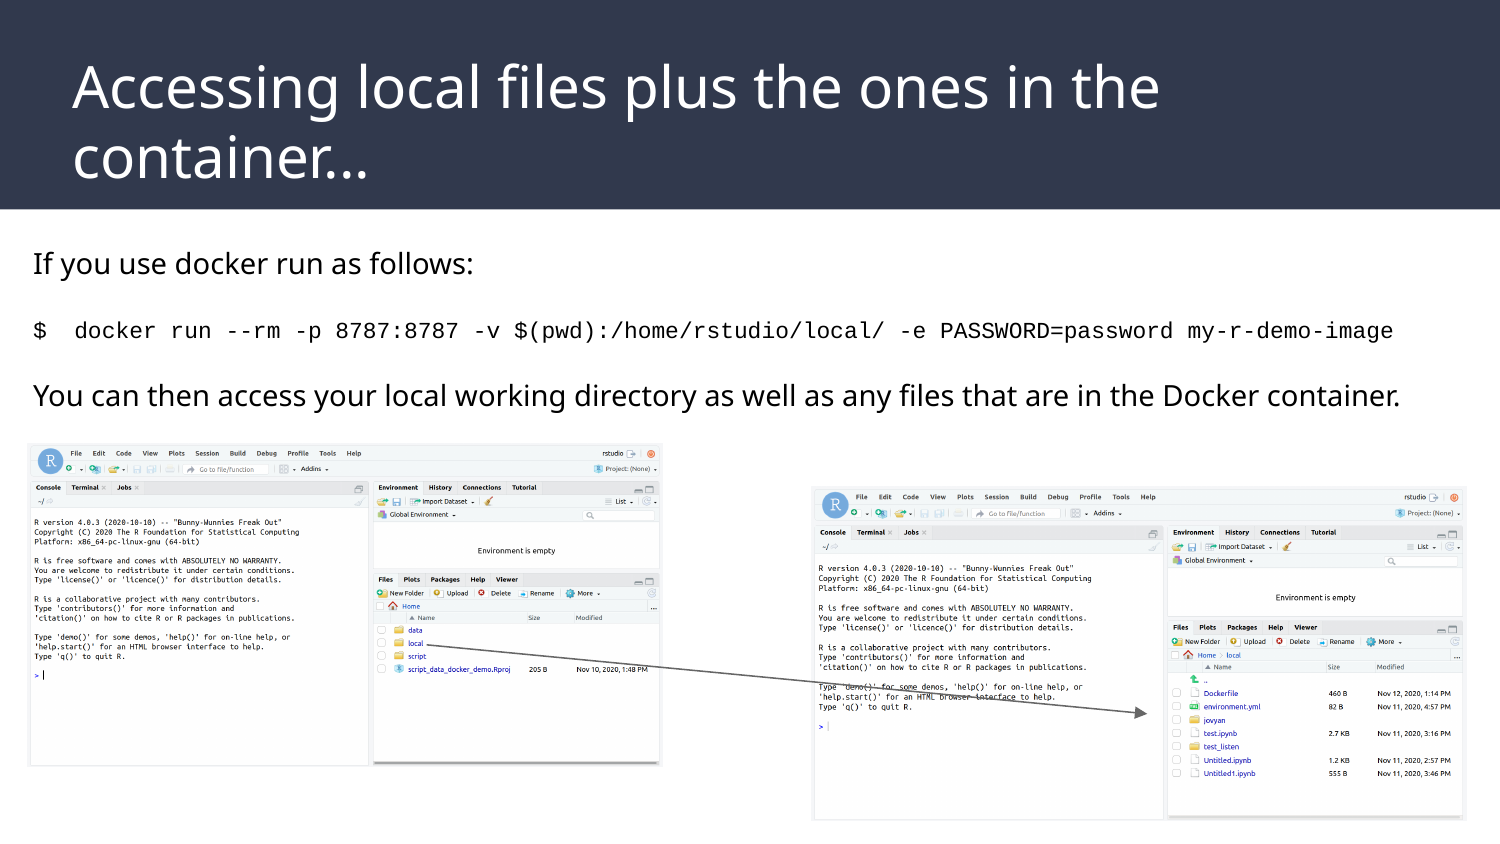

# Accessing local files plus the ones in the container...
If you use docker run as follows:
$ docker run --rm -p 8787:8787 -v $(pwd):/home/rstudio/local/ -e PASSWORD=password my-r-demo-image
You can then access your local working directory as well as any files that are in the Docker container.